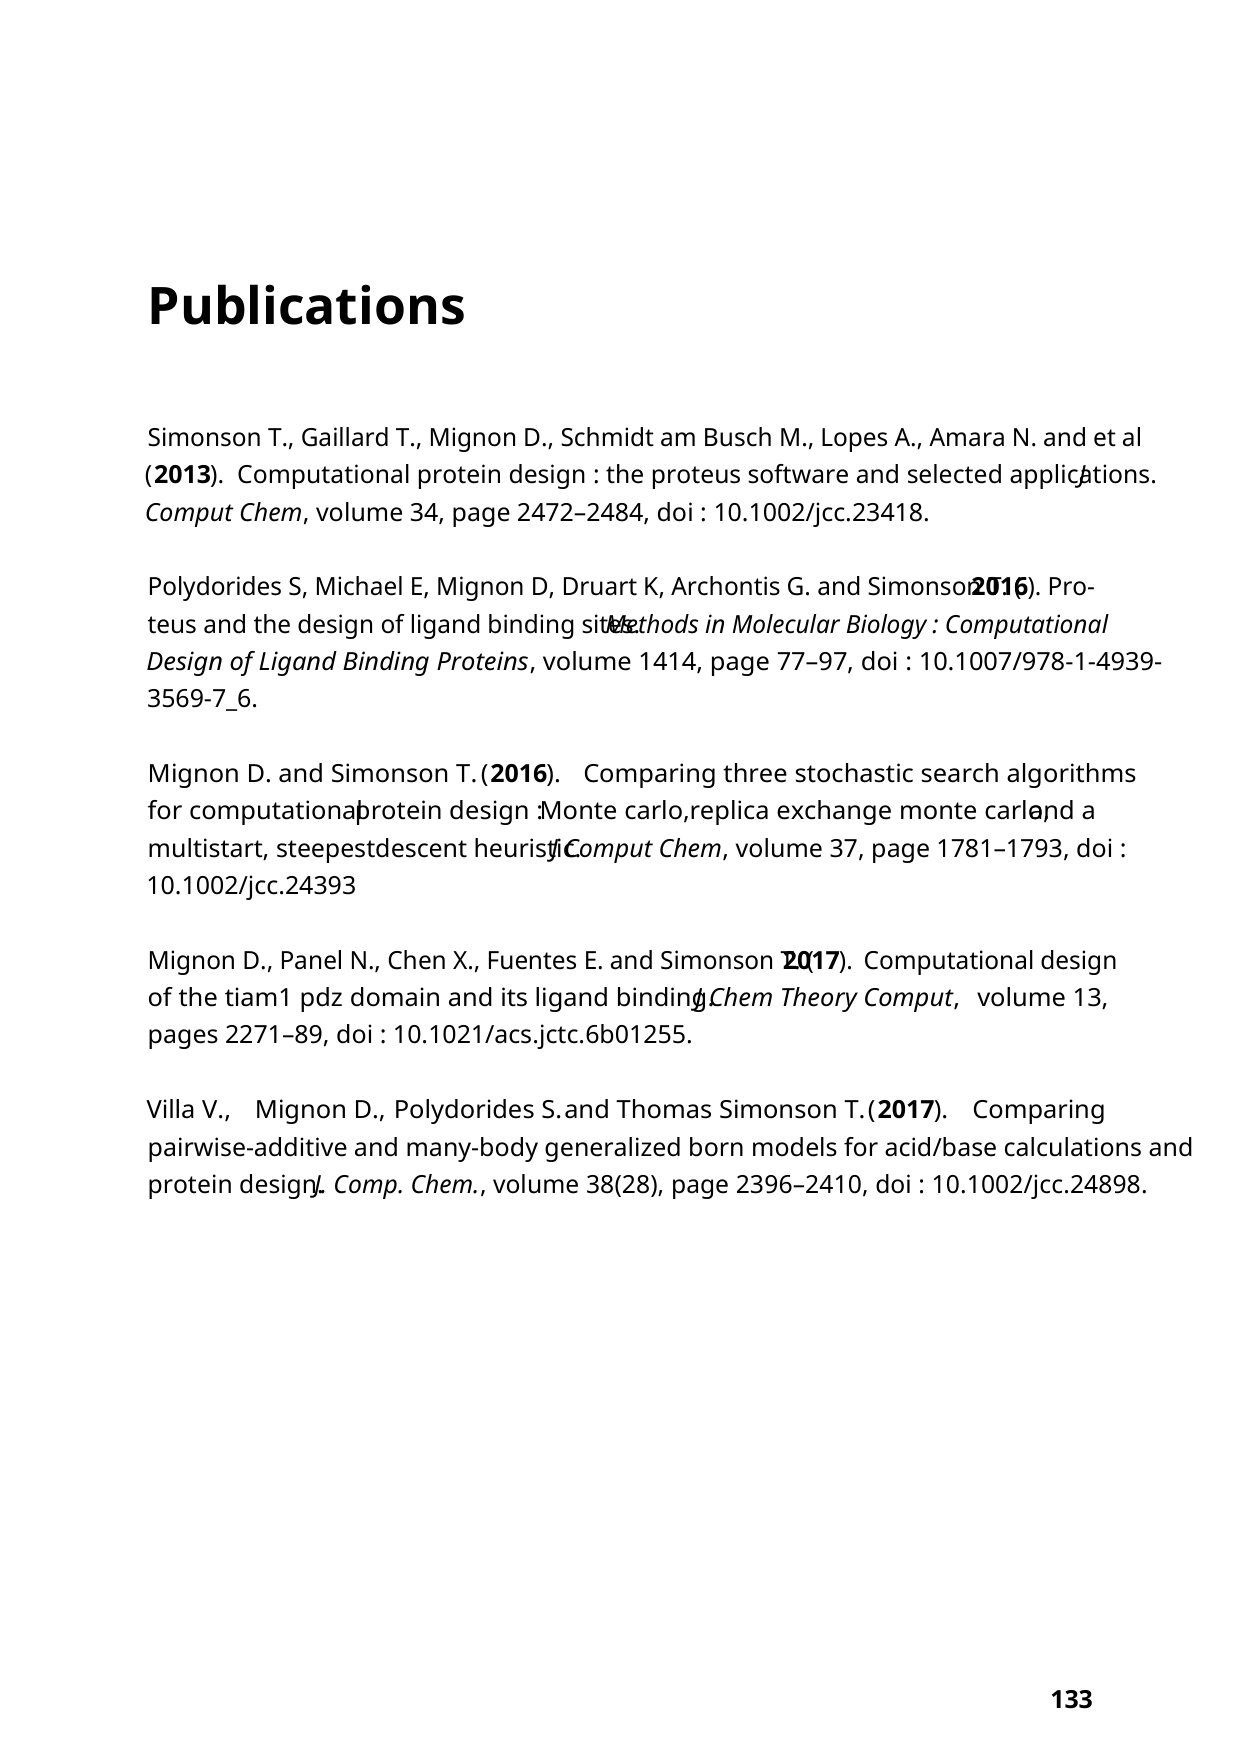

Publications
Simonson T., Gaillard T., Mignon D., Schmidt am Busch M., Lopes A., Amara N. and et al
(
2013
).
Computational protein design : the proteus software and selected applications.
J
Comput Chem, volume 34, page 2472–2484, doi : 10.1002/jcc.23418.
Polydorides S, Michael E, Mignon D, Druart K, Archontis G. and Simonson T. (
2016
). Pro-
teus and the design of ligand binding sites.
Methods in Molecular Biology : Computational
Design of Ligand Binding Proteins, volume 1414, page 77–97, doi : 10.1007/978-1-4939-
3569-7_6.
Mignon D.
and Simonson T.
(
2016
).
Comparing three stochastic search algorithms
for computational
protein design :
Monte carlo,
replica exchange monte carlo,
and a
multistart, steepestdescent heuristic.
J Comput Chem, volume 37, page 1781–1793, doi :
10.1002/jcc.24393
Mignon D., Panel N., Chen X., Fuentes E. and Simonson T. (
2017
).
Computational design
of the tiam1 pdz domain and its ligand binding.
J Chem Theory Comput,
volume 13,
pages 2271–89, doi : 10.1021/acs.jctc.6b01255.
Villa V.,
Mignon D.,
Polydorides S.
and Thomas Simonson T.
(
2017
).
Comparing
pairwise-additive and many-body generalized born models for acid/base calculations and
protein design.
J. Comp. Chem., volume 38(28), page 2396–2410, doi : 10.1002/jcc.24898.
133